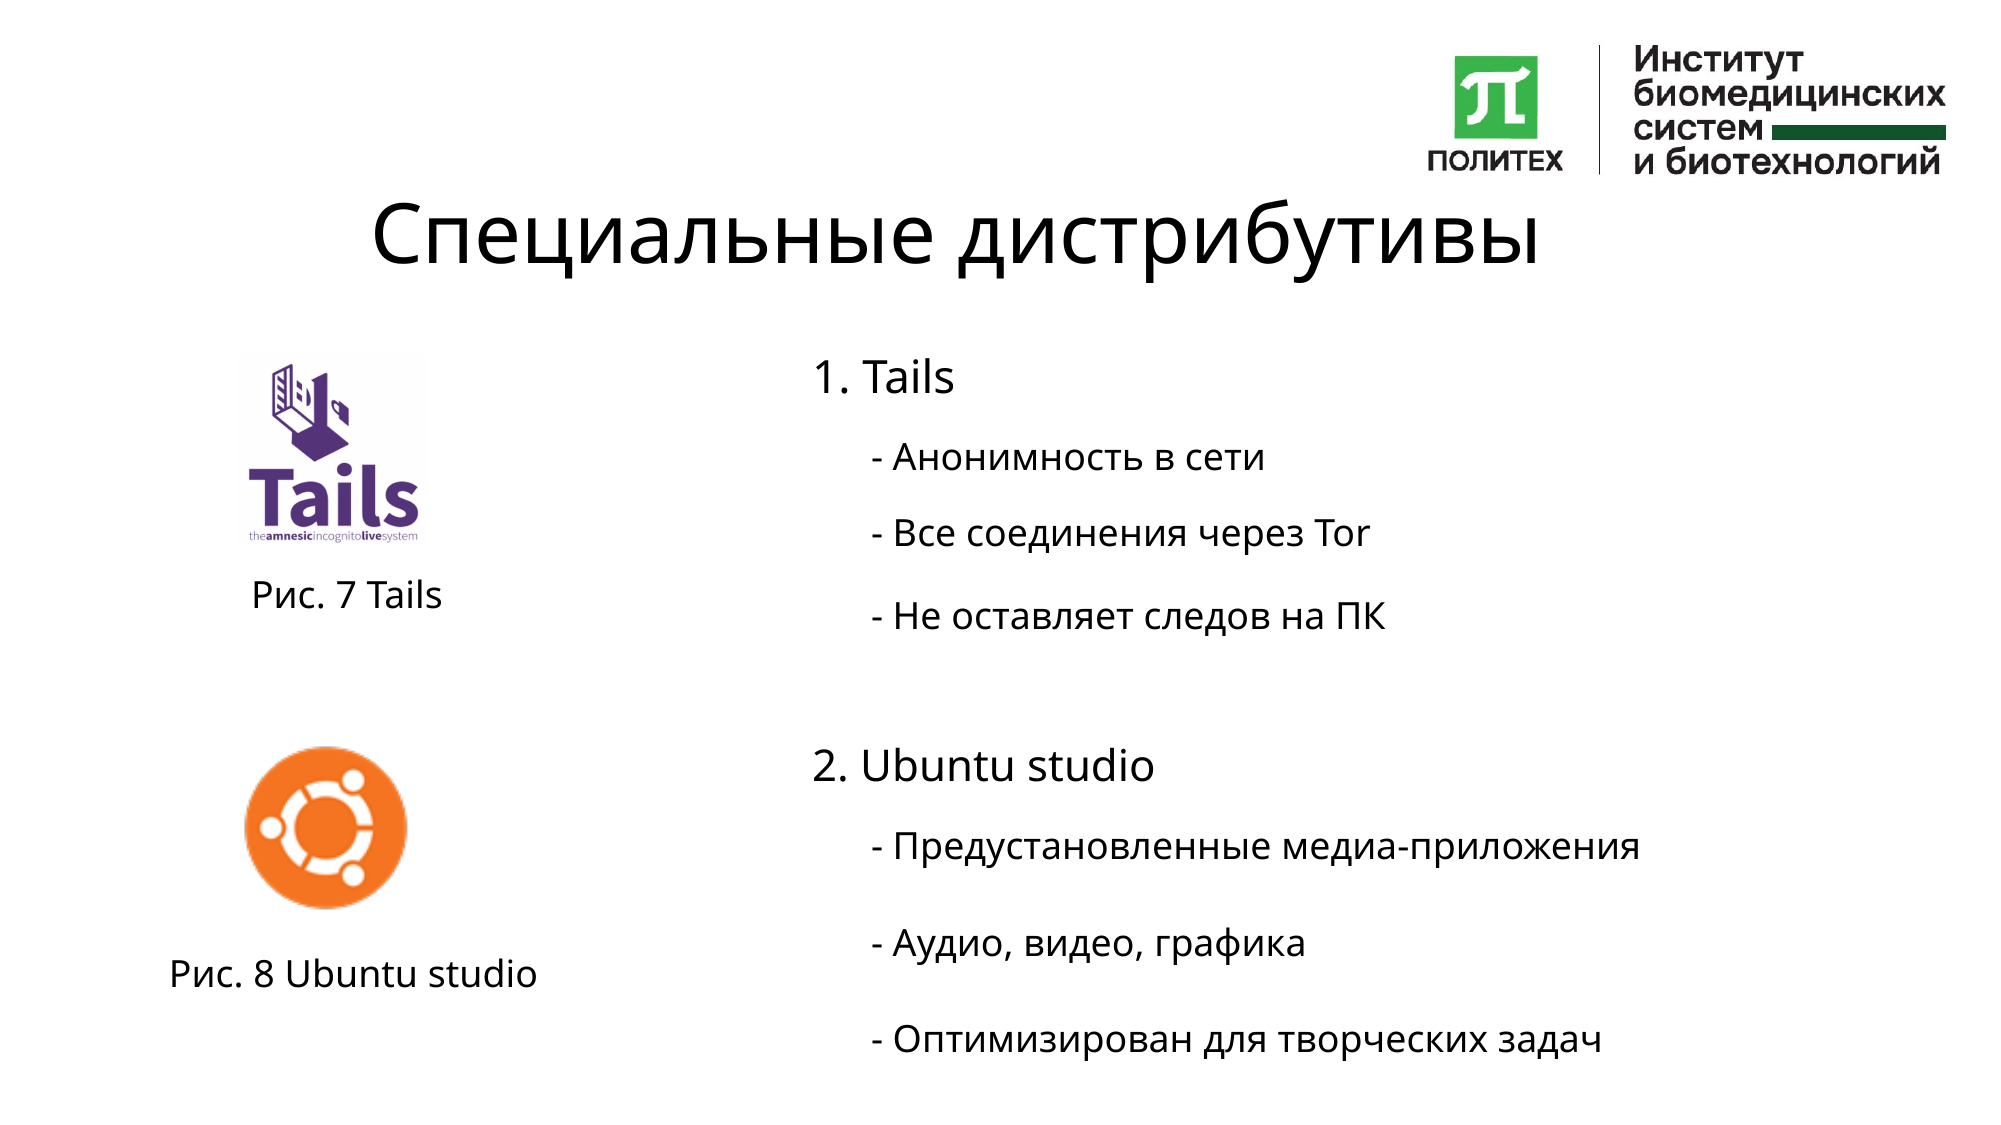

# Специальные дистрибутивы
1. Tails
- Анонимность в сети
- Все соединения через Tor
- Не оставляет следов на ПК
2. Ubuntu studio
- Предустановленные медиа-приложения
- Аудио, видео, графика
- Оптимизирован для творческих задач
Рис. 7 Tails
Рис. 8 Ubuntu studio